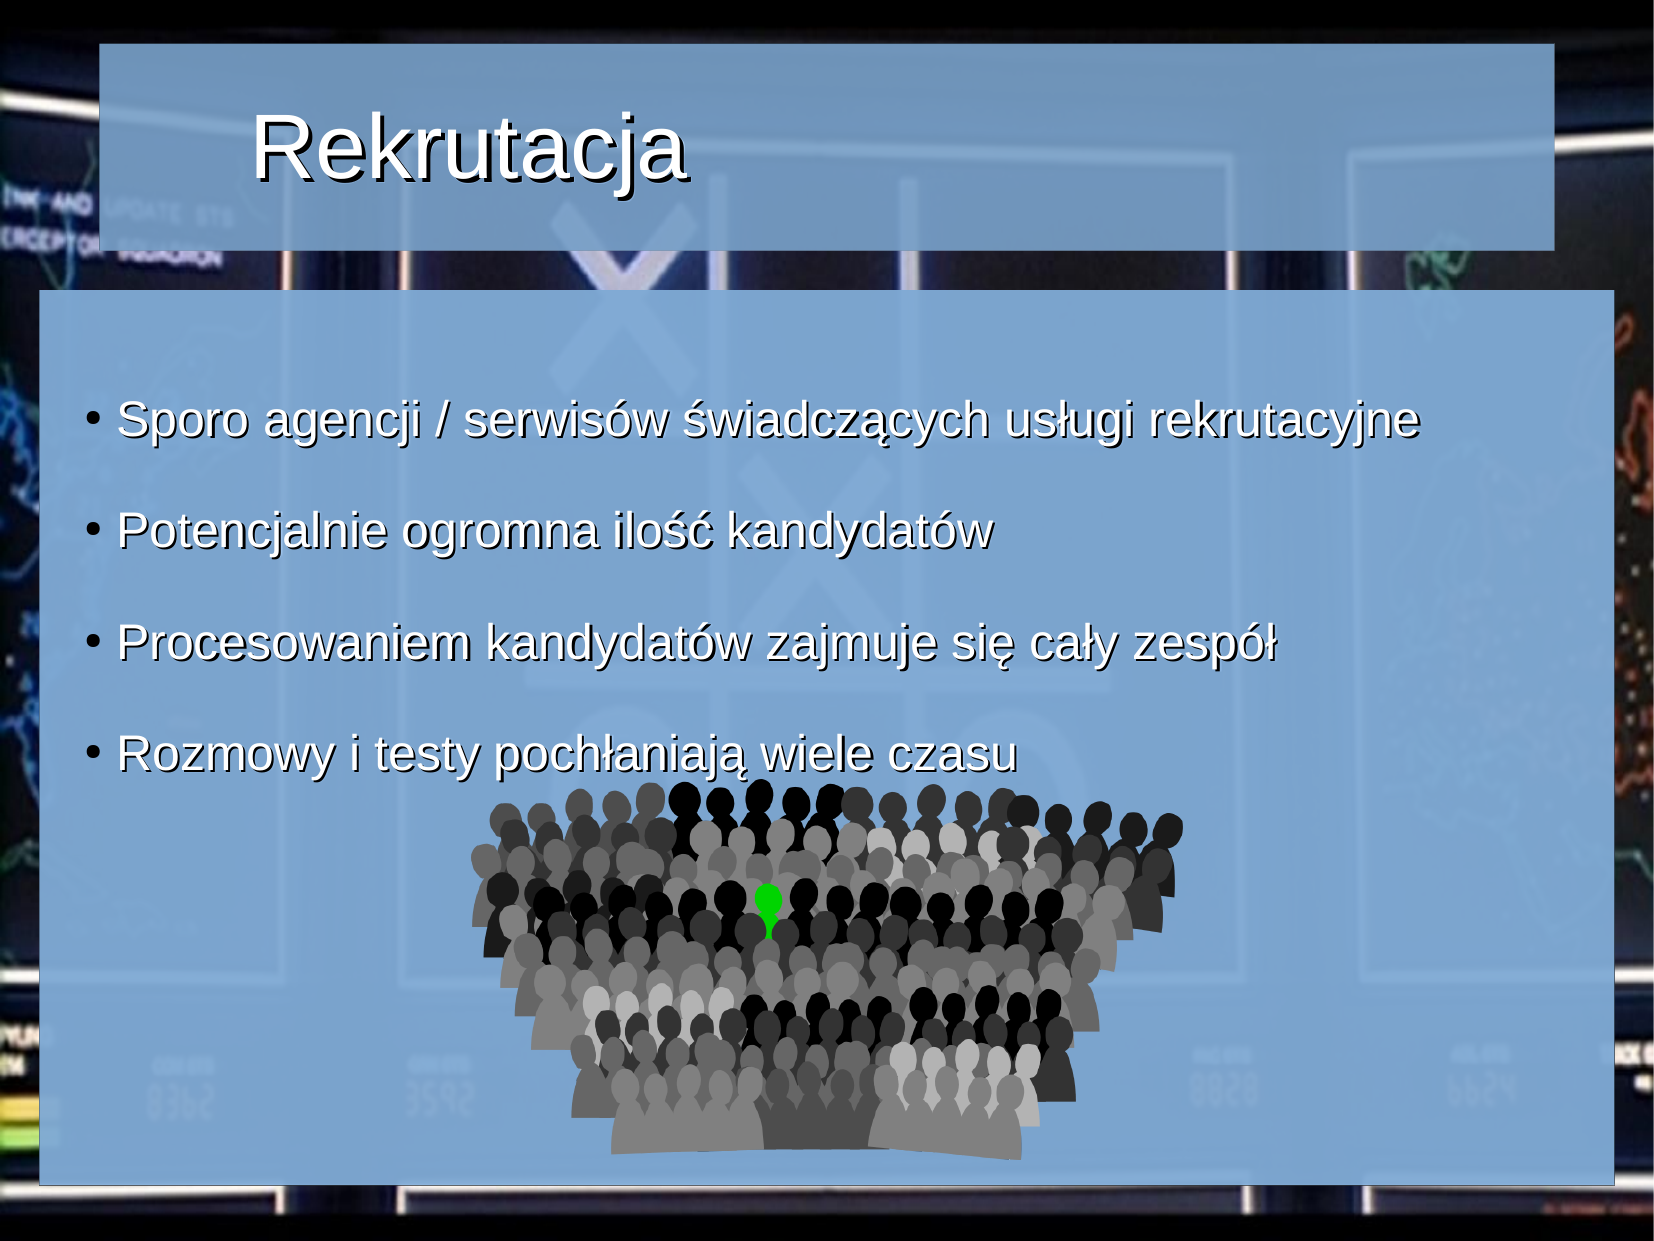

# Rekrutacja
 Sporo agencji / serwisów świadczących usługi rekrutacyjne
 Potencjalnie ogromna ilość kandydatów
 Procesowaniem kandydatów zajmuje się cały zespół
 Rozmowy i testy pochłaniają wiele czasu